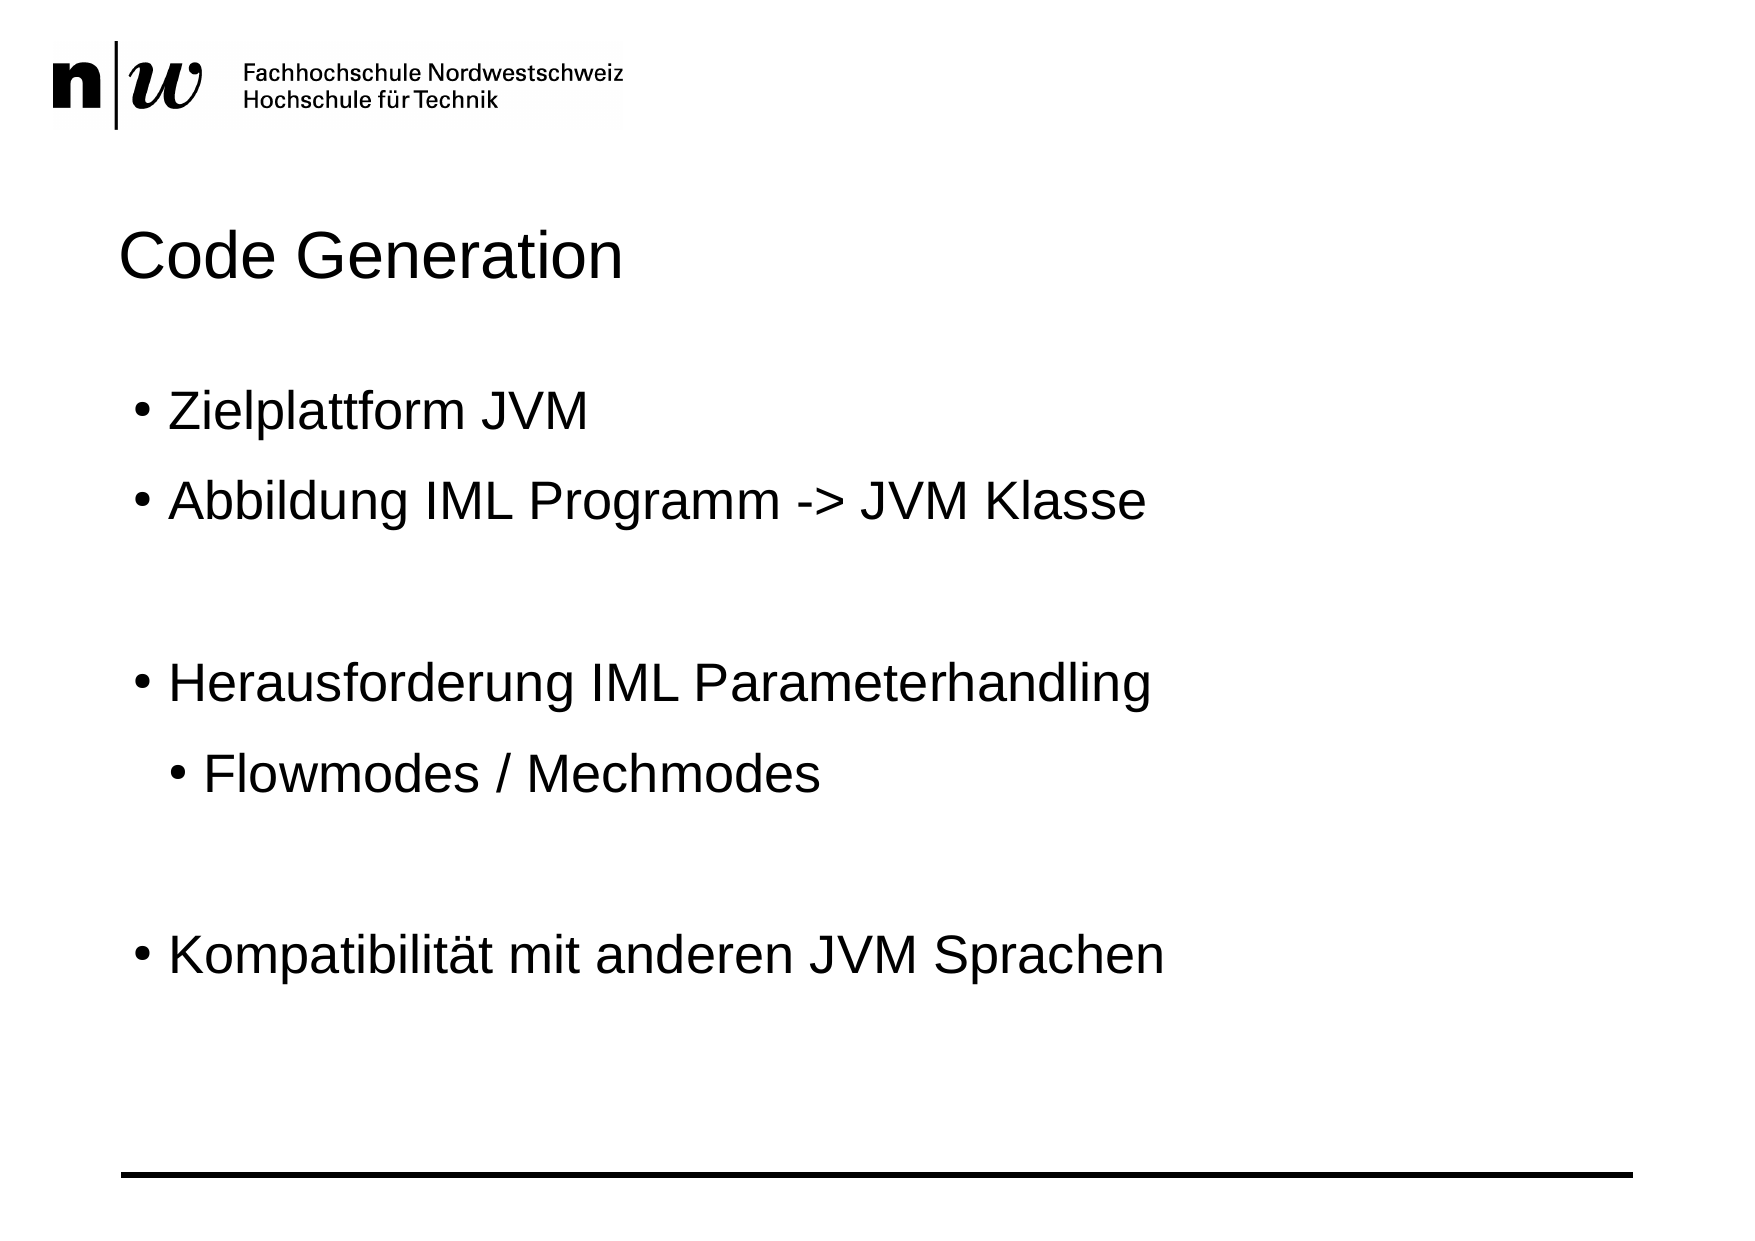

Code Generation
Zielplattform JVM
Abbildung IML Programm -> JVM Klasse
Herausforderung IML Parameterhandling
Flowmodes / Mechmodes
Kompatibilität mit anderen JVM Sprachen